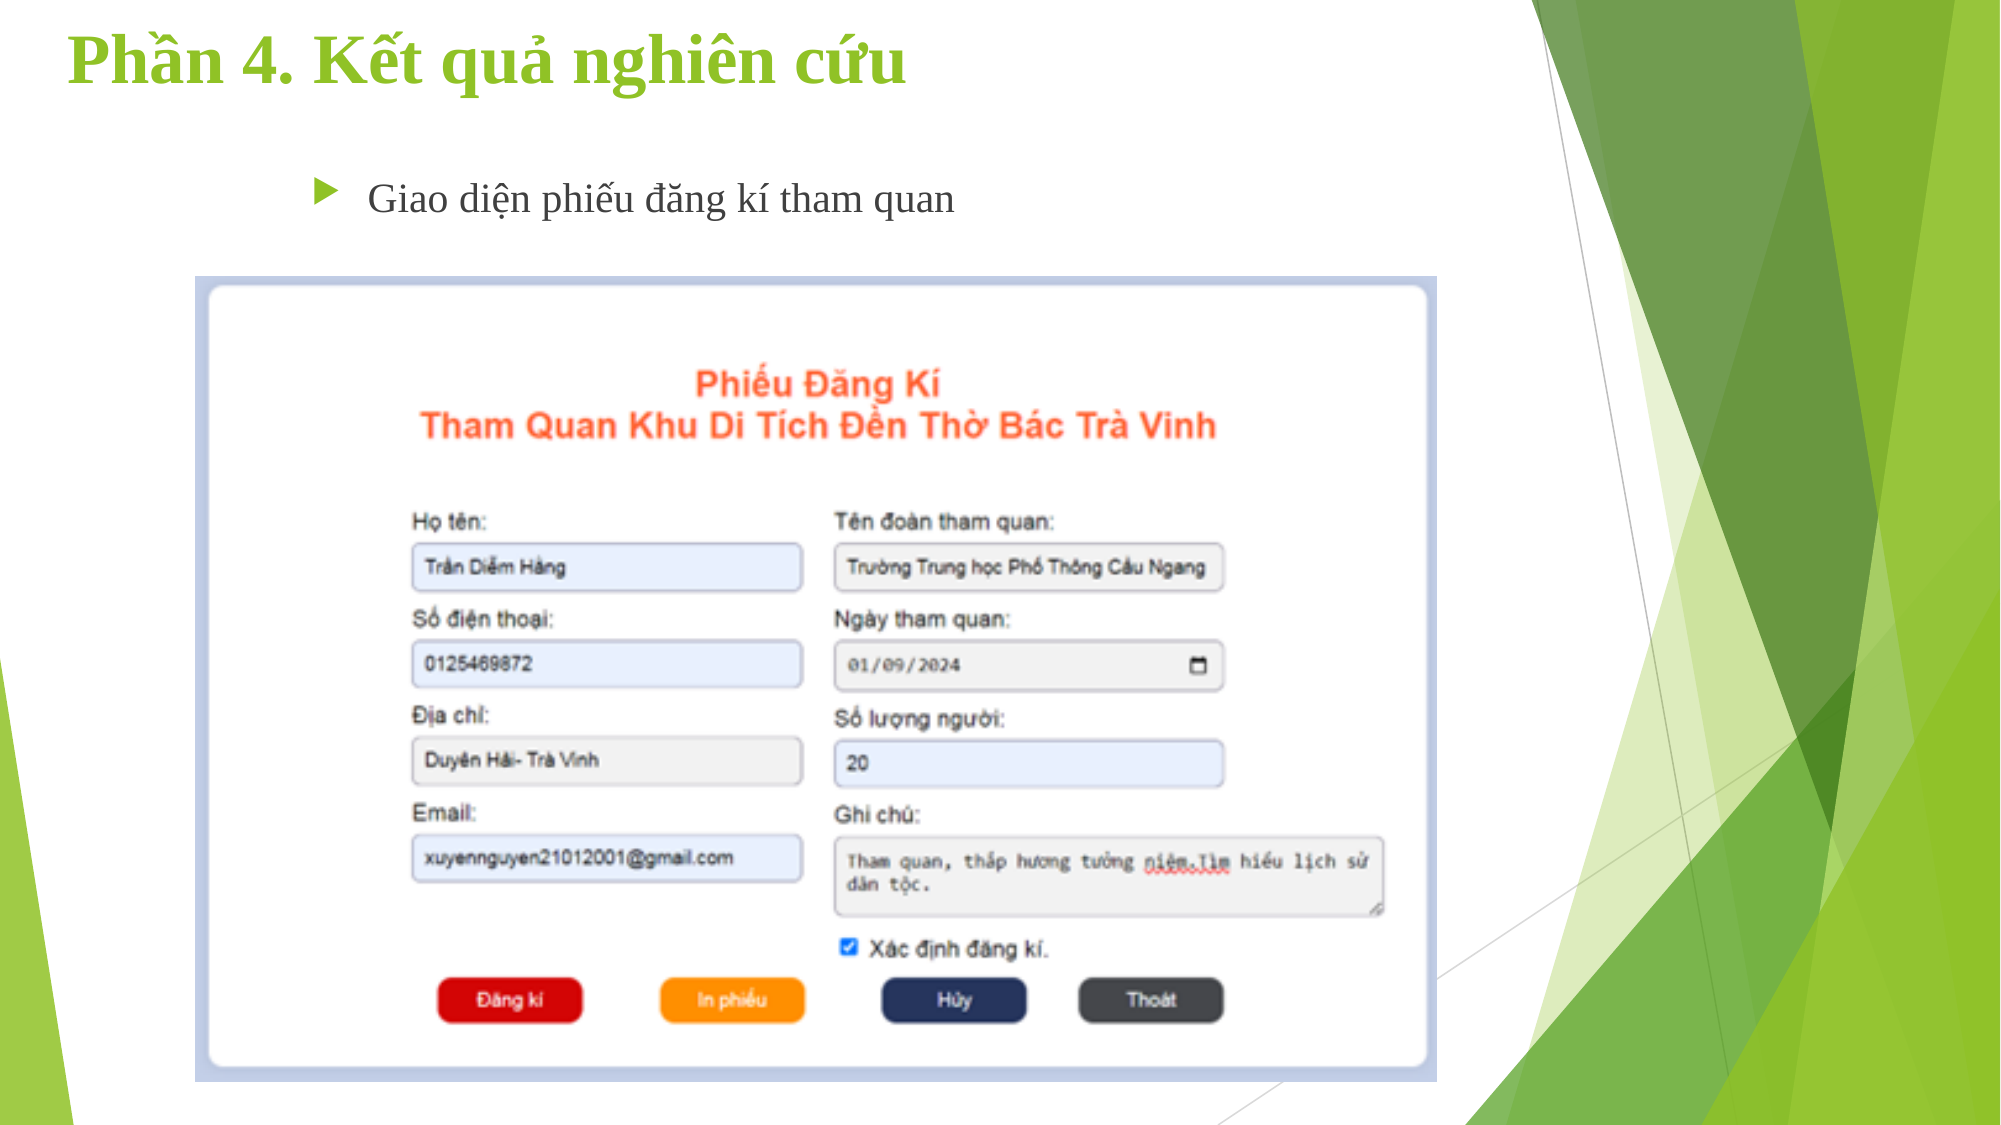

# Phần 4. Kết quả nghiên cứu
Giao diện phiếu đăng kí tham quan